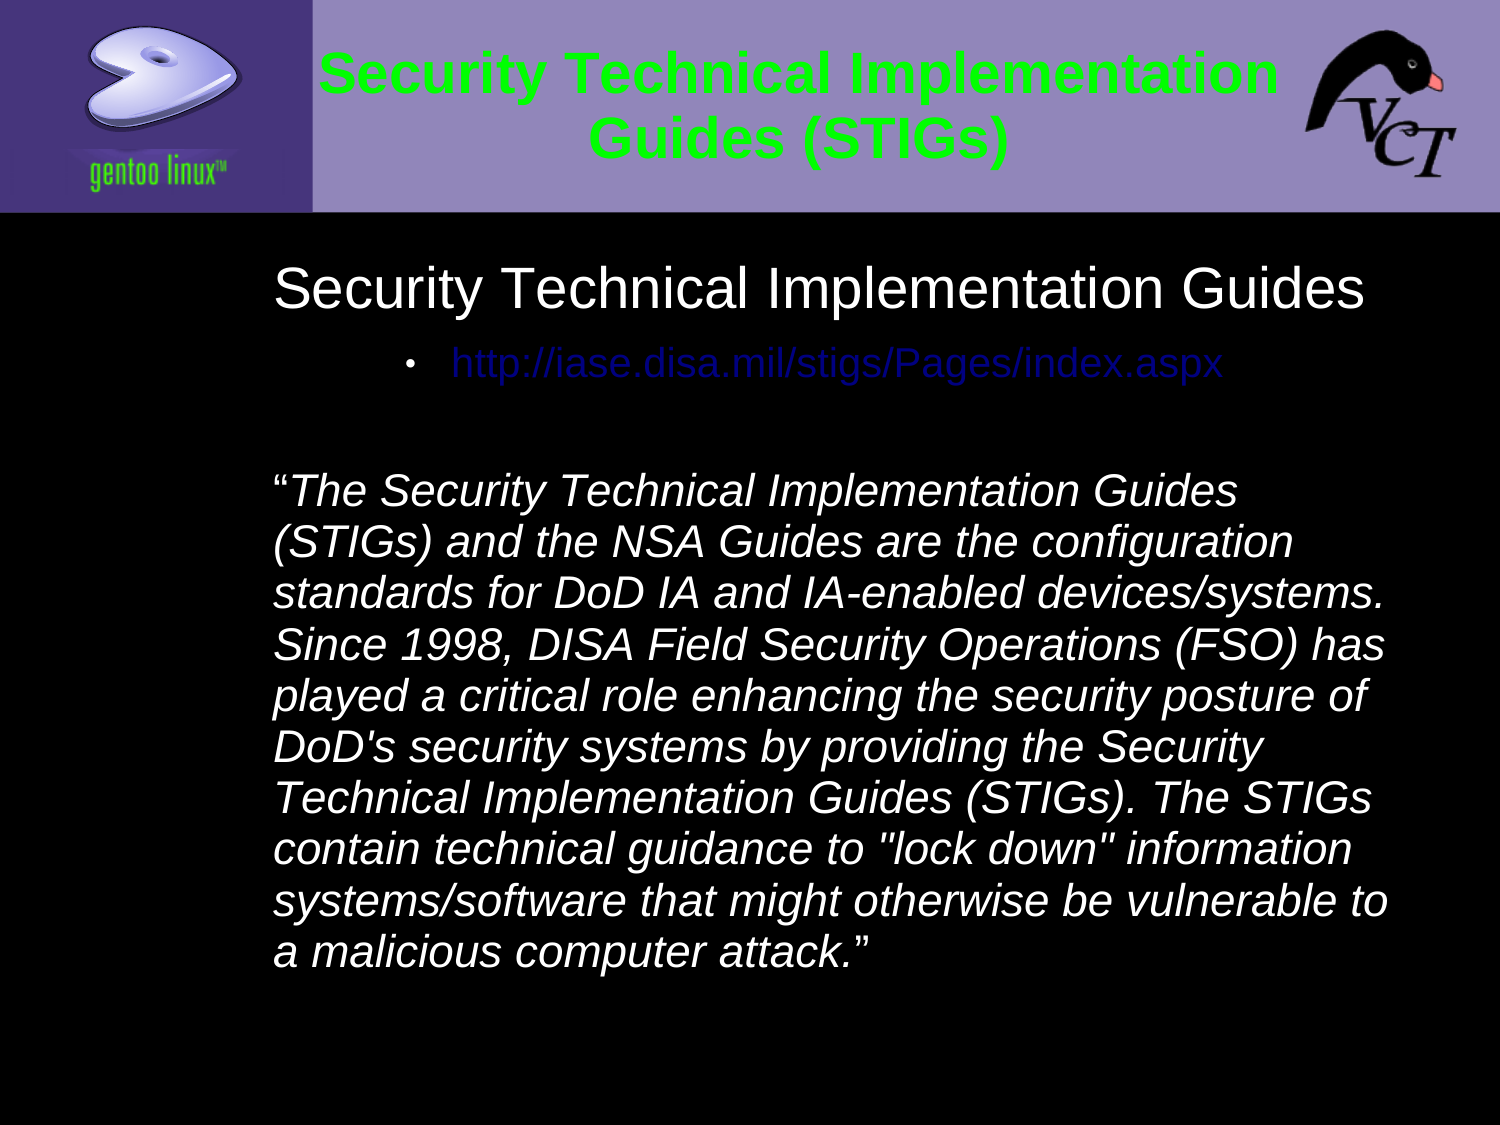

# Security Technical Implementation Guides (STIGs)
Security Technical Implementation Guides
http://iase.disa.mil/stigs/Pages/index.aspx
“The Security Technical Implementation Guides (STIGs) and the NSA Guides are the configuration standards for DoD IA and IA-enabled devices/systems. Since 1998, DISA Field Security Operations (FSO) has played a critical role enhancing the security posture of DoD's security systems by providing the Security Technical Implementation Guides (STIGs). The STIGs contain technical guidance to "lock down" information systems/software that might otherwise be vulnerable to a malicious computer attack.”